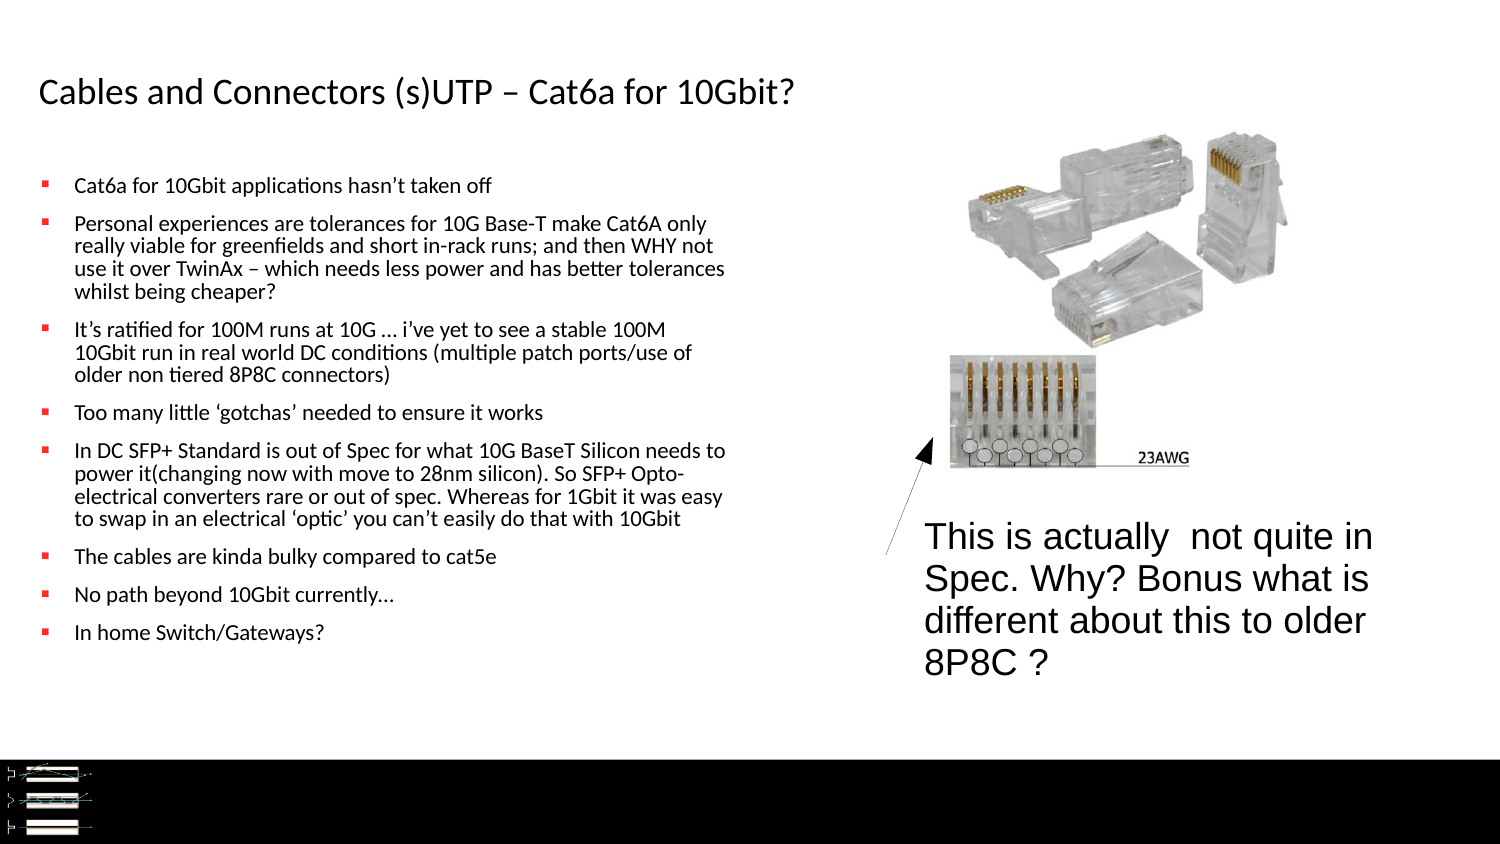

# Cables and Connectors (s)UTP – Cat6a for 10Gbit?
Cat6a for 10Gbit applications hasn’t taken off
Personal experiences are tolerances for 10G Base-T make Cat6A only really viable for greenfields and short in-rack runs; and then WHY not use it over TwinAx – which needs less power and has better tolerances whilst being cheaper?
It’s ratified for 100M runs at 10G … i’ve yet to see a stable 100M 10Gbit run in real world DC conditions (multiple patch ports/use of older non tiered 8P8C connectors)
Too many little ‘gotchas’ needed to ensure it works
In DC SFP+ Standard is out of Spec for what 10G BaseT Silicon needs to power it(changing now with move to 28nm silicon). So SFP+ Opto-electrical converters rare or out of spec. Whereas for 1Gbit it was easy to swap in an electrical ‘optic’ you can’t easily do that with 10Gbit
The cables are kinda bulky compared to cat5e
No path beyond 10Gbit currently…
In home Switch/Gateways?
This is actually not quite in Spec. Why? Bonus what is different about this to older 8P8C ?